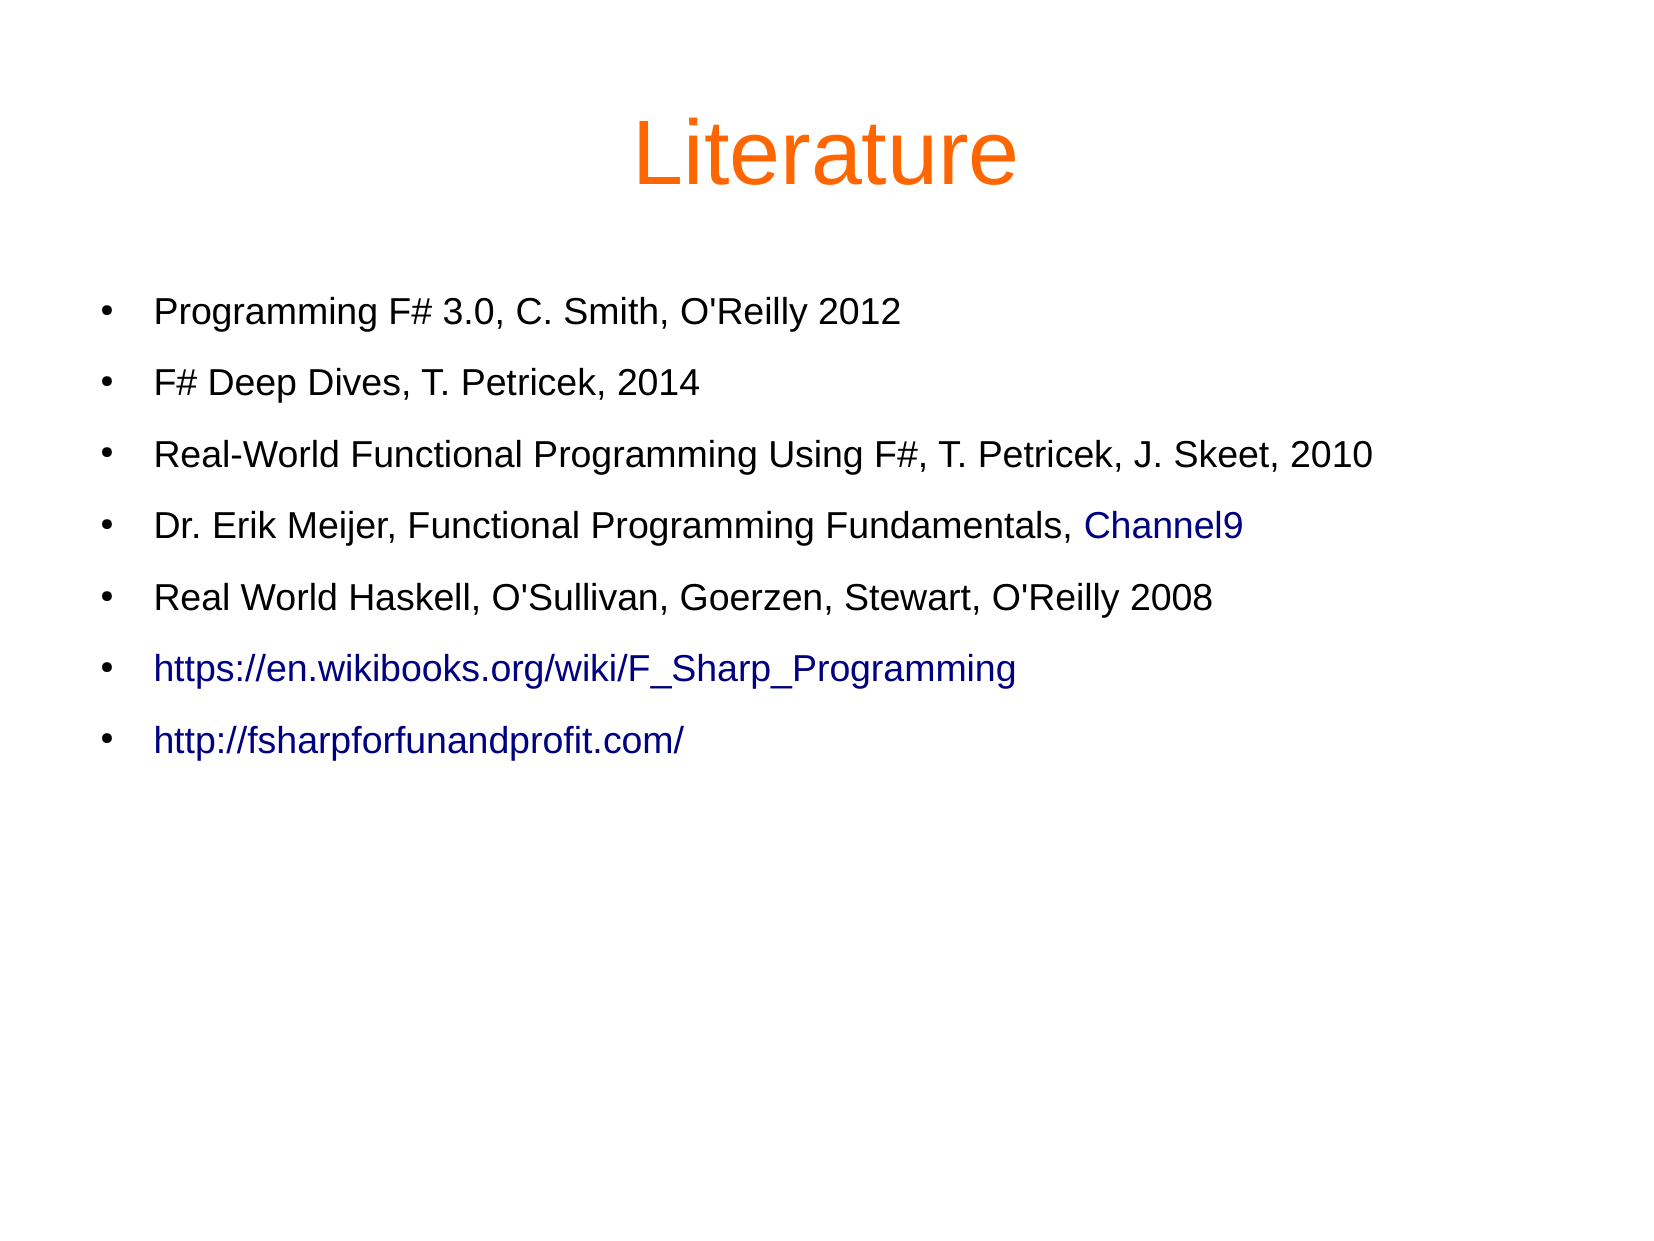

# Literature
Programming F# 3.0, C. Smith, O'Reilly 2012
F# Deep Dives, T. Petricek, 2014
Real-World Functional Programming Using F#, T. Petricek, J. Skeet, 2010
Dr. Erik Meijer, Functional Programming Fundamentals, Channel9
Real World Haskell, O'Sullivan, Goerzen, Stewart, O'Reilly 2008
https://en.wikibooks.org/wiki/F_Sharp_Programming
http://fsharpforfunandprofit.com/